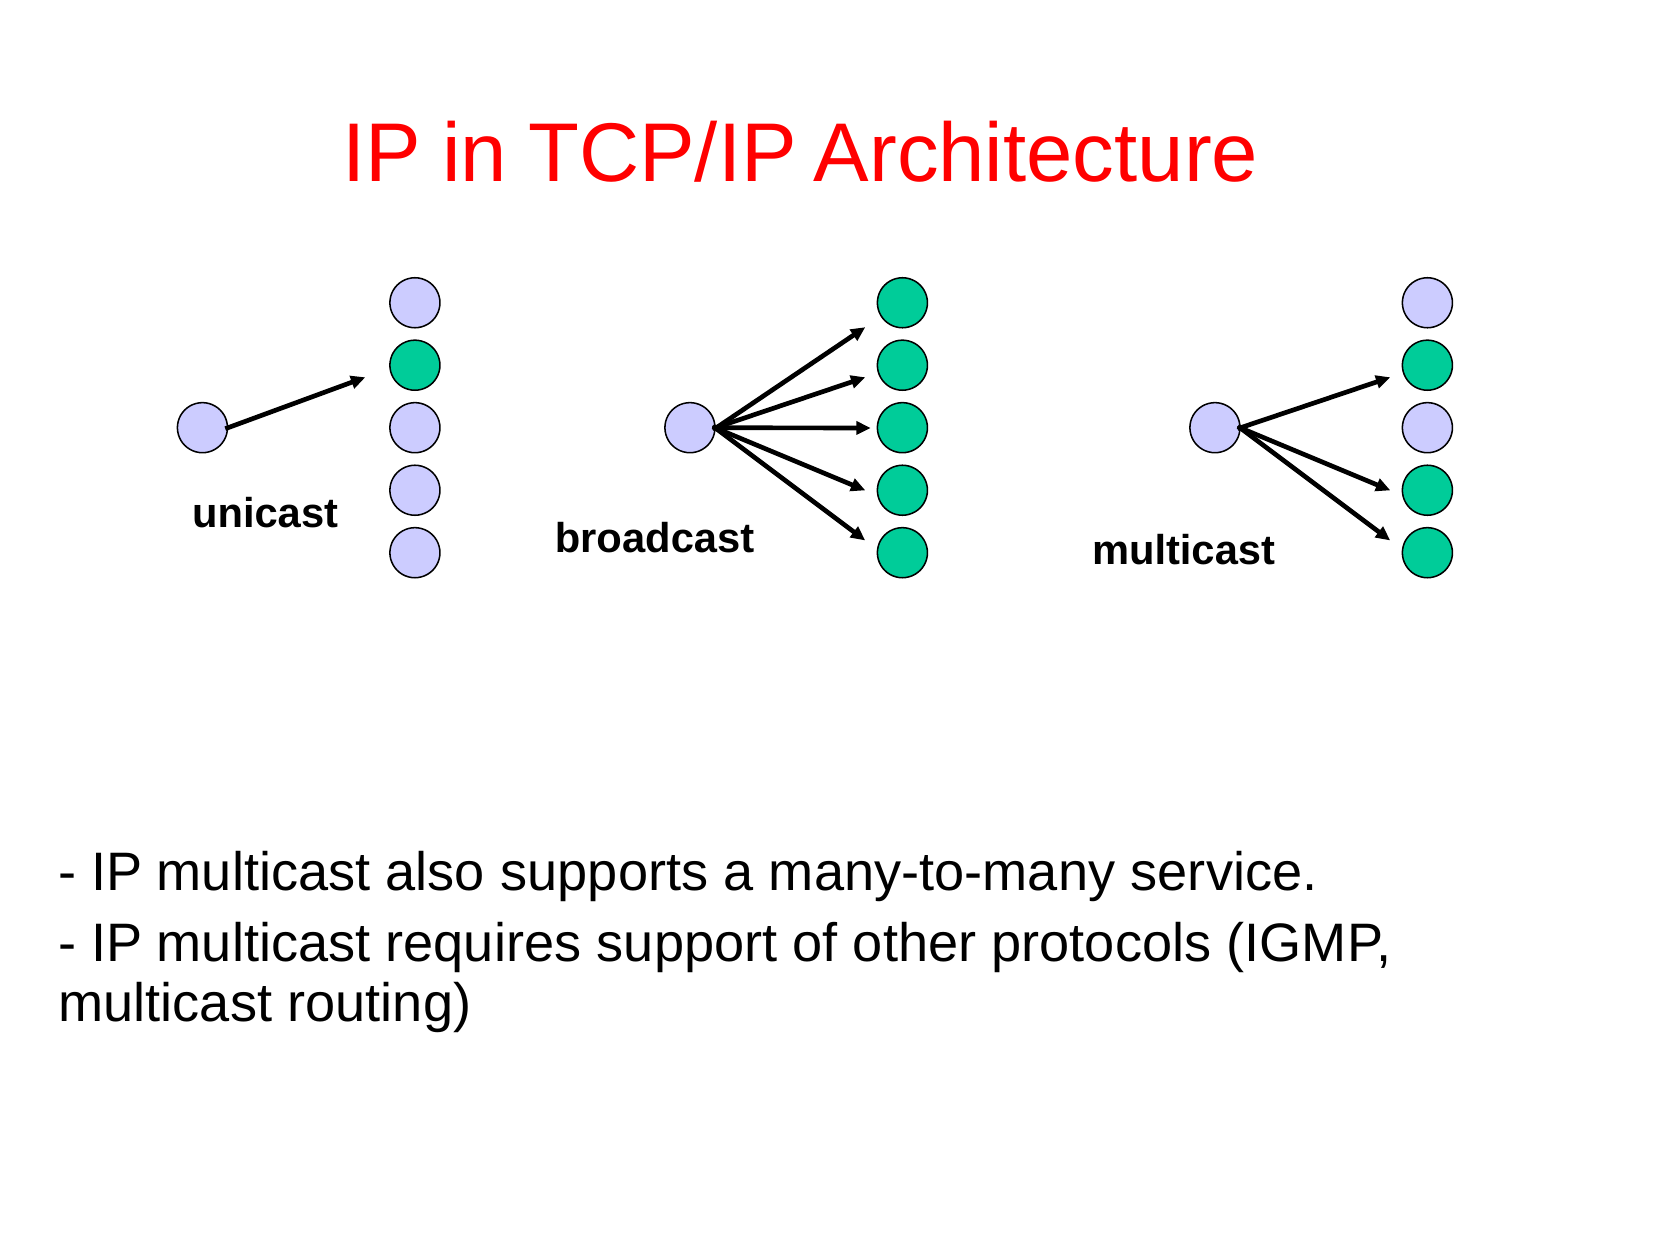

# IP in TCP/IP Architecture
unicast
broadcast
multicast
- IP multicast also supports a many-to-many service.
- IP multicast requires support of other protocols (IGMP, multicast routing)